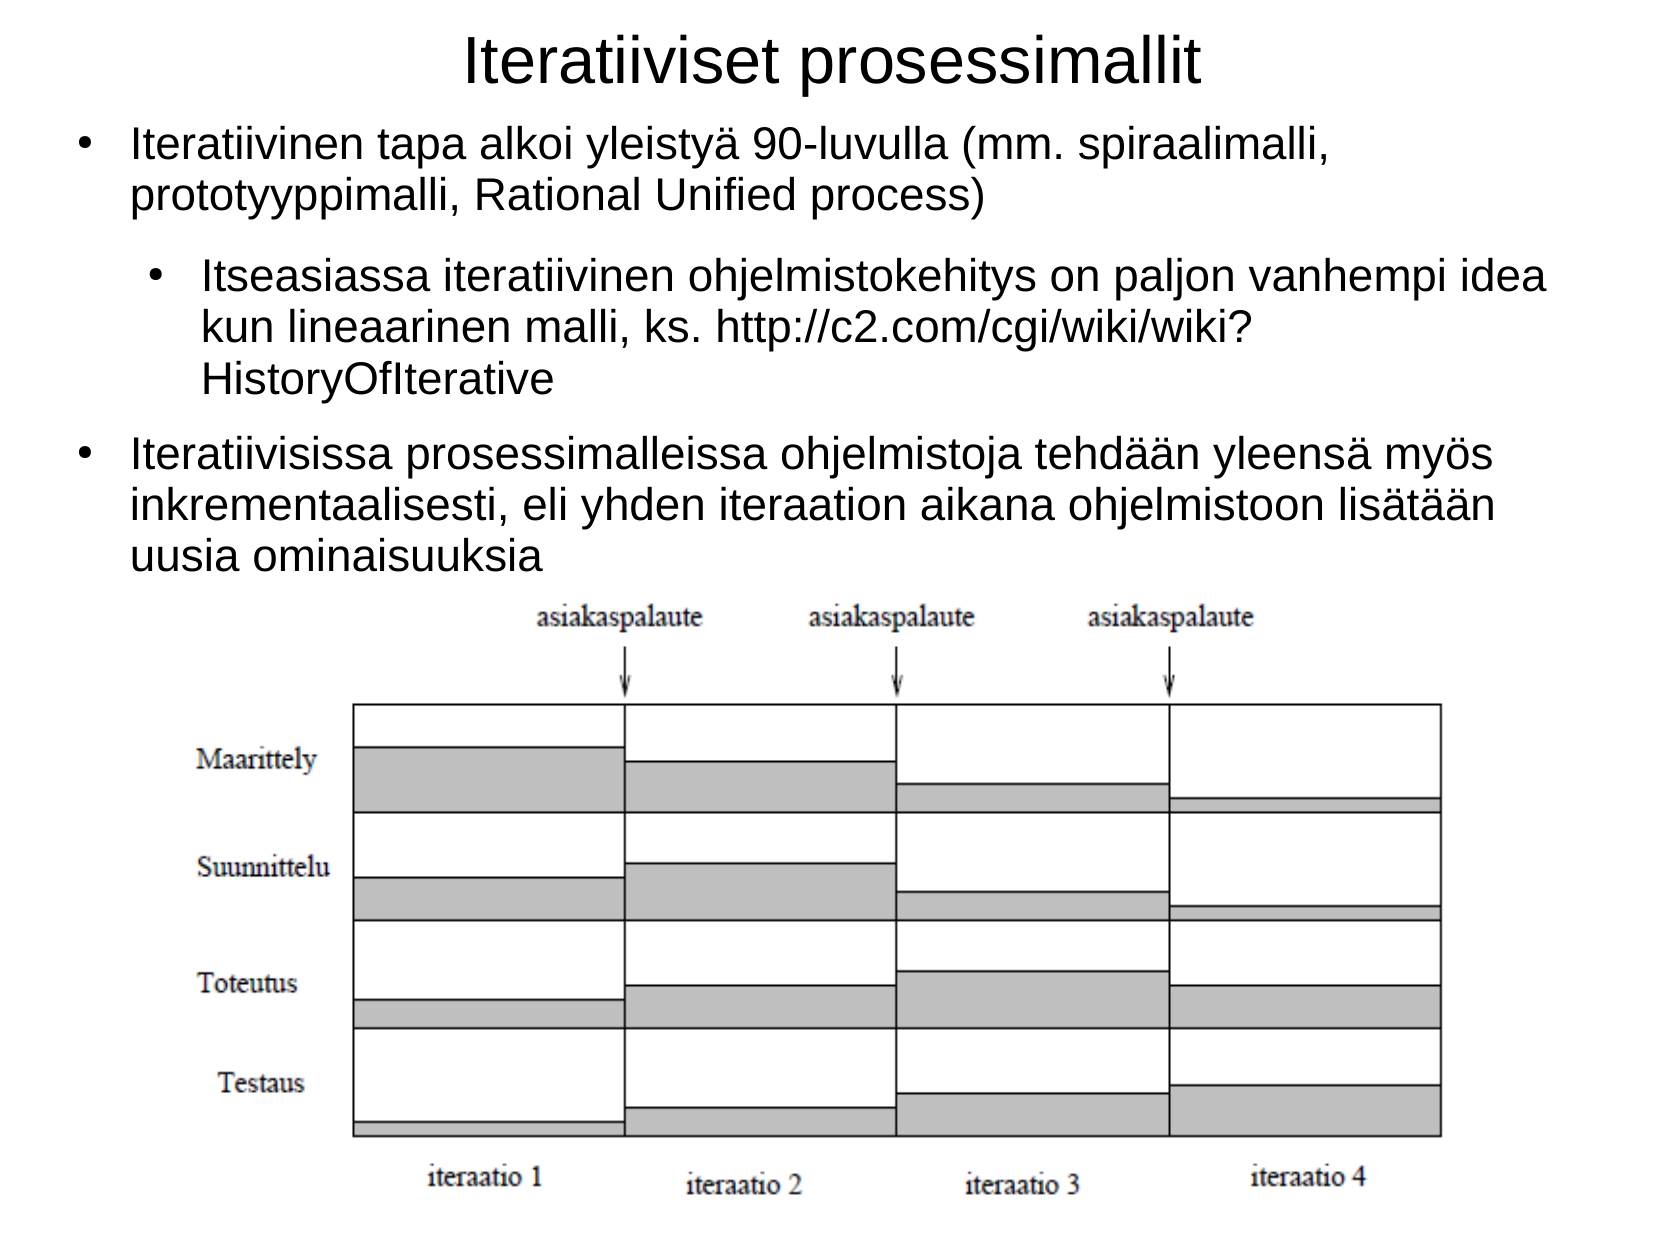

# Iteratiiviset prosessimallit
Iteratiivinen tapa alkoi yleistyä 90-luvulla (mm. spiraalimalli, prototyyppimalli, Rational Unified process)
Itseasiassa iteratiivinen ohjelmistokehitys on paljon vanhempi idea kun lineaarinen malli, ks. http://c2.com/cgi/wiki/wiki?HistoryOfIterative
Iteratiivisissa prosessimalleissa ohjelmistoja tehdään yleensä myös inkrementaalisesti, eli yhden iteraation aikana ohjelmistoon lisätään uusia ominaisuuksia